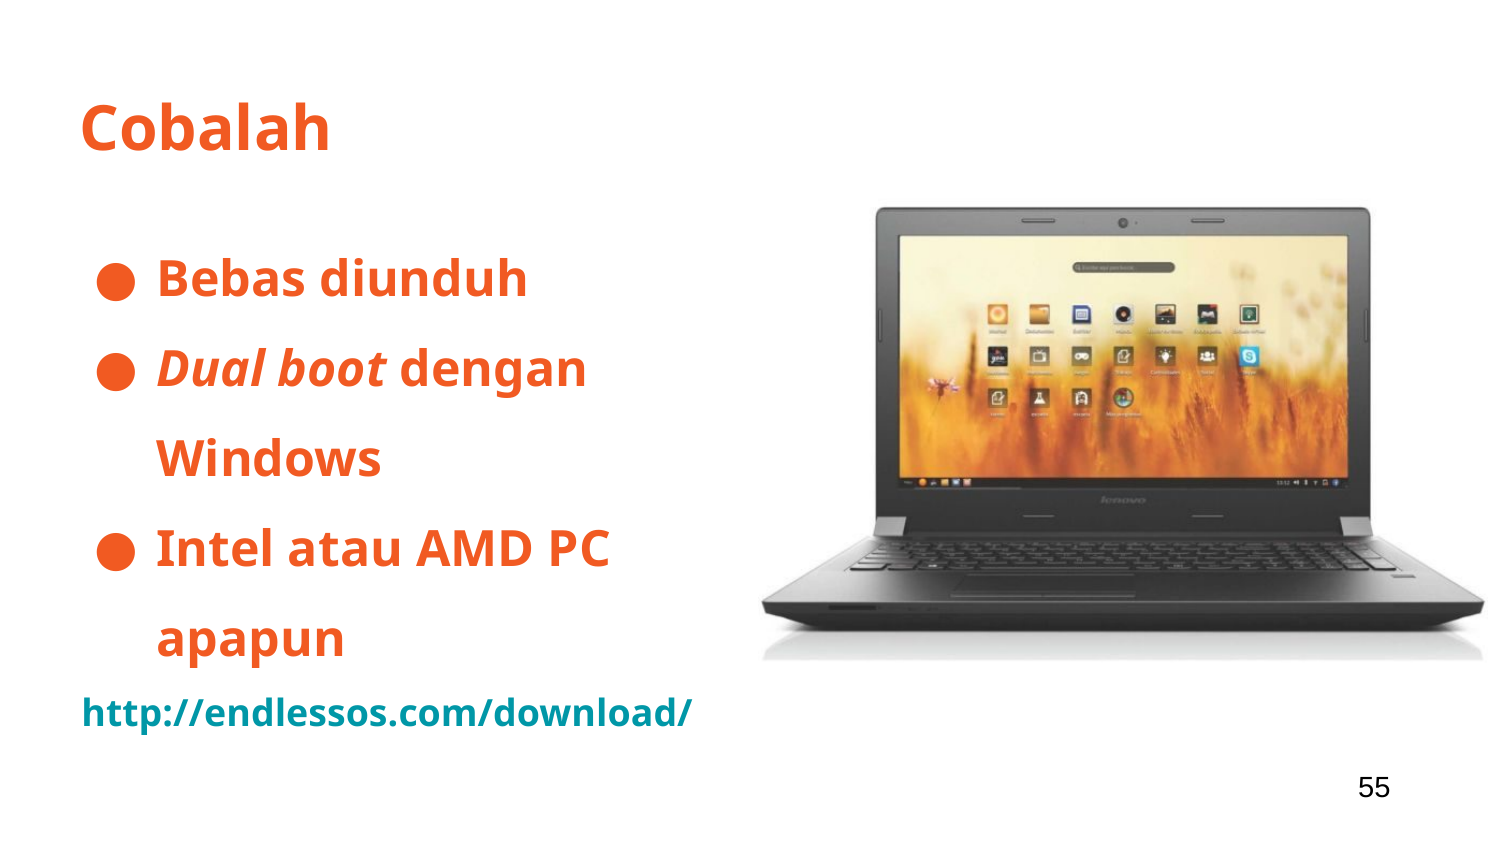

# Cobalah
Bebas diunduh
Dual boot dengan Windows
Intel atau AMD PC apapun
http://endlessos.com/download/